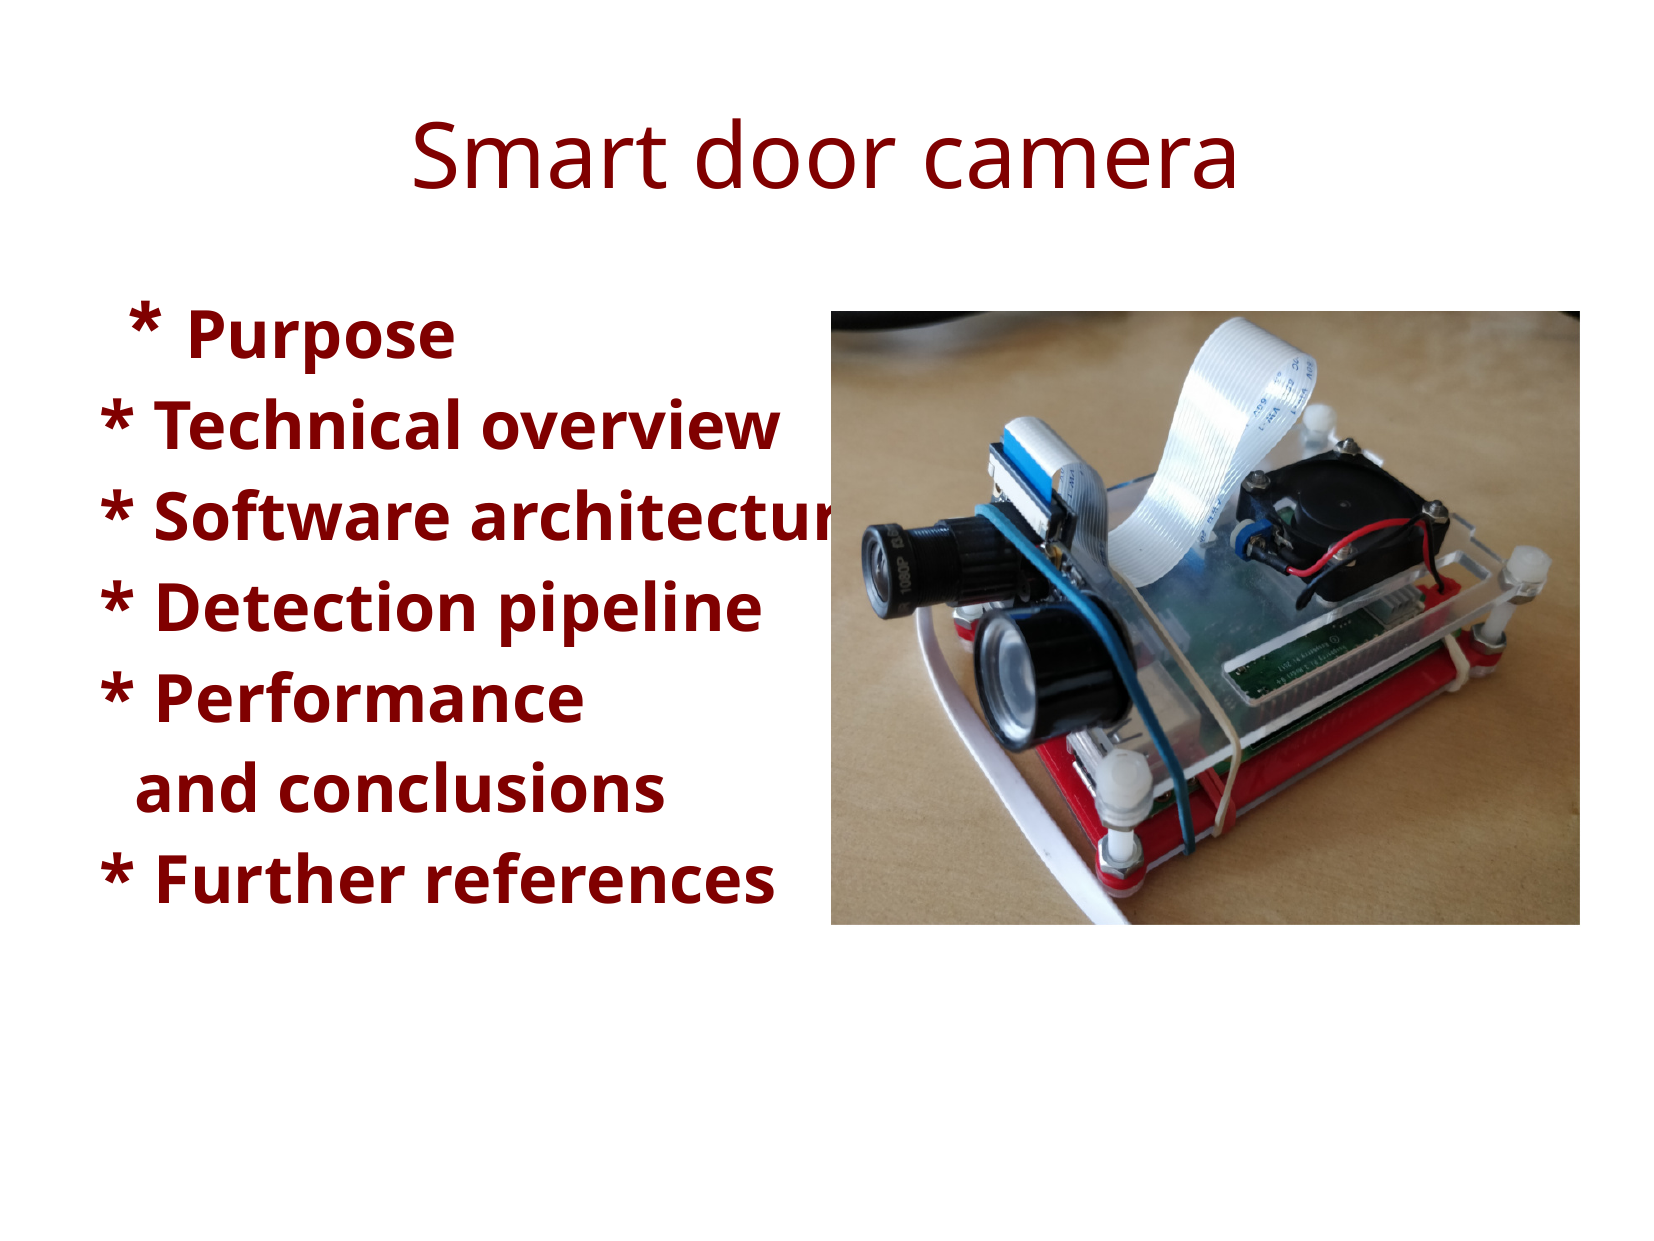

# Smart door camera
 * Purpose
 * Technical overview
 * Software architecture
 * Detection pipeline
 * Performance
 and conclusions
 * Further references